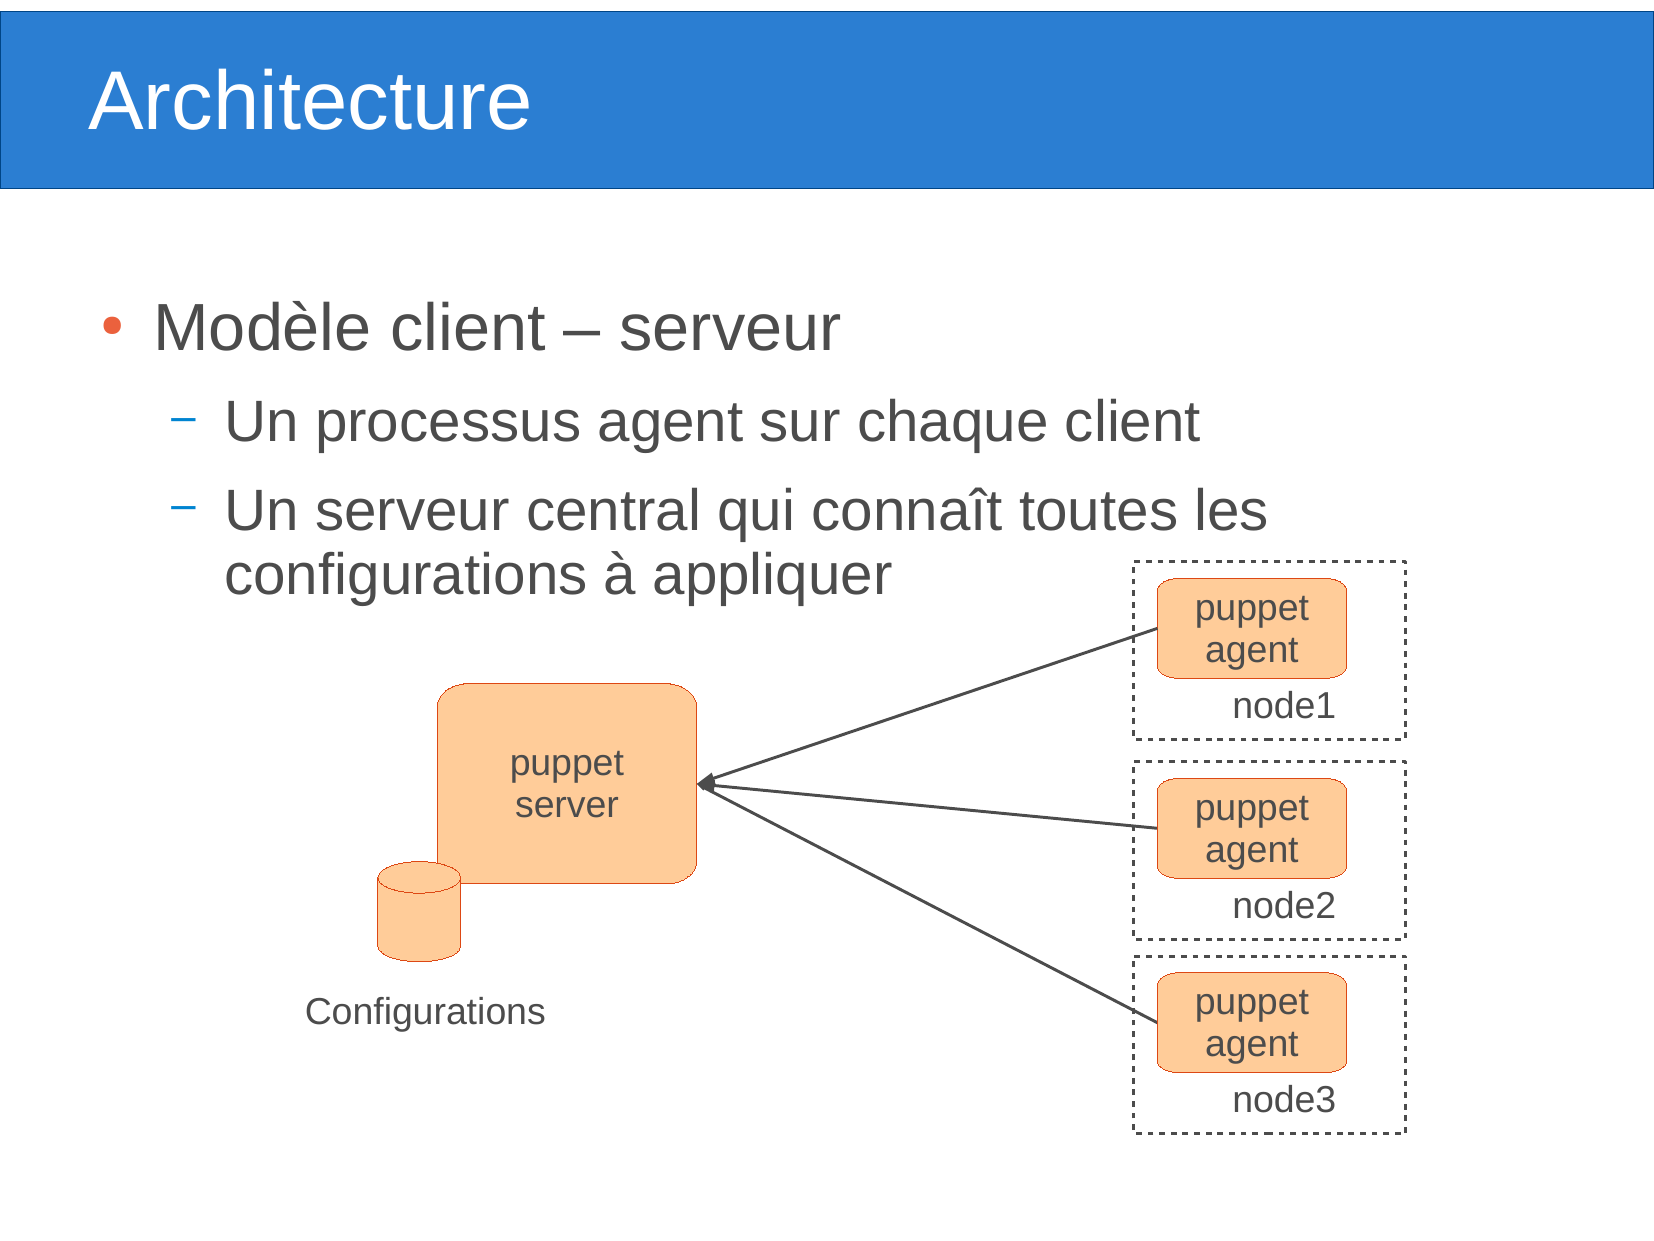

# Architecture
Modèle client – serveur
Un processus agent sur chaque client
Un serveur central qui connaît toutes les configurations à appliquer
puppet
agent
node1
puppet
server
puppet
agent
node2
puppet
agent
Configurations
node3